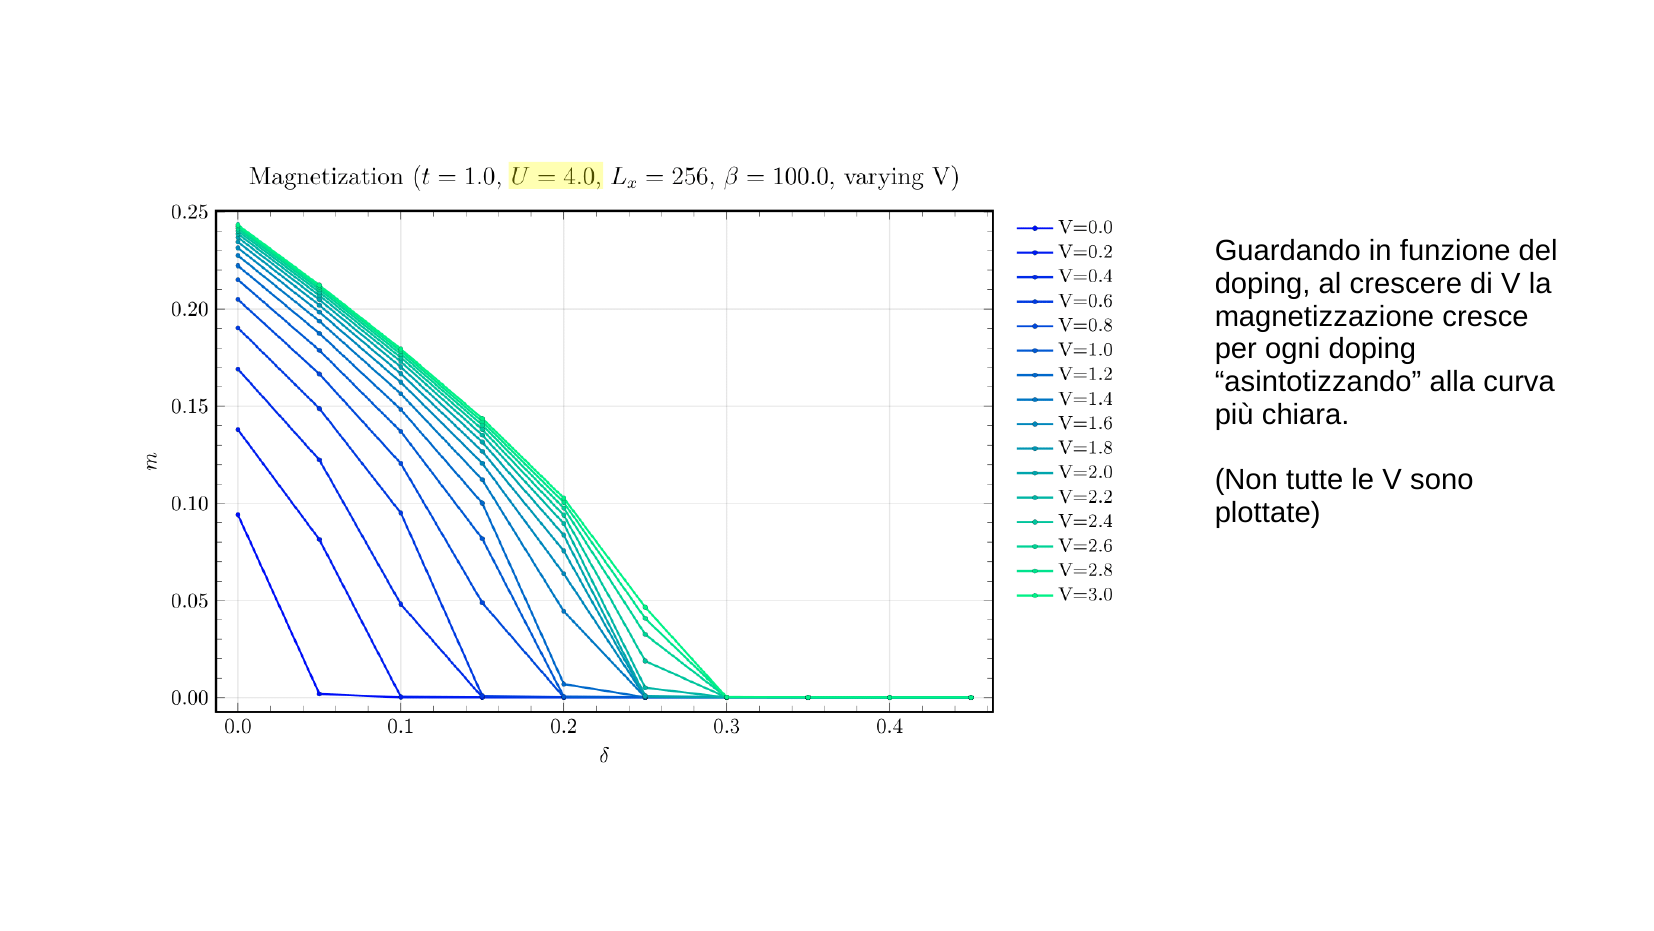

Guardando in funzione del doping, al crescere di V la magnetizzazione cresce per ogni doping “asintotizzando” alla curva più chiara.
(Non tutte le V sono plottate)